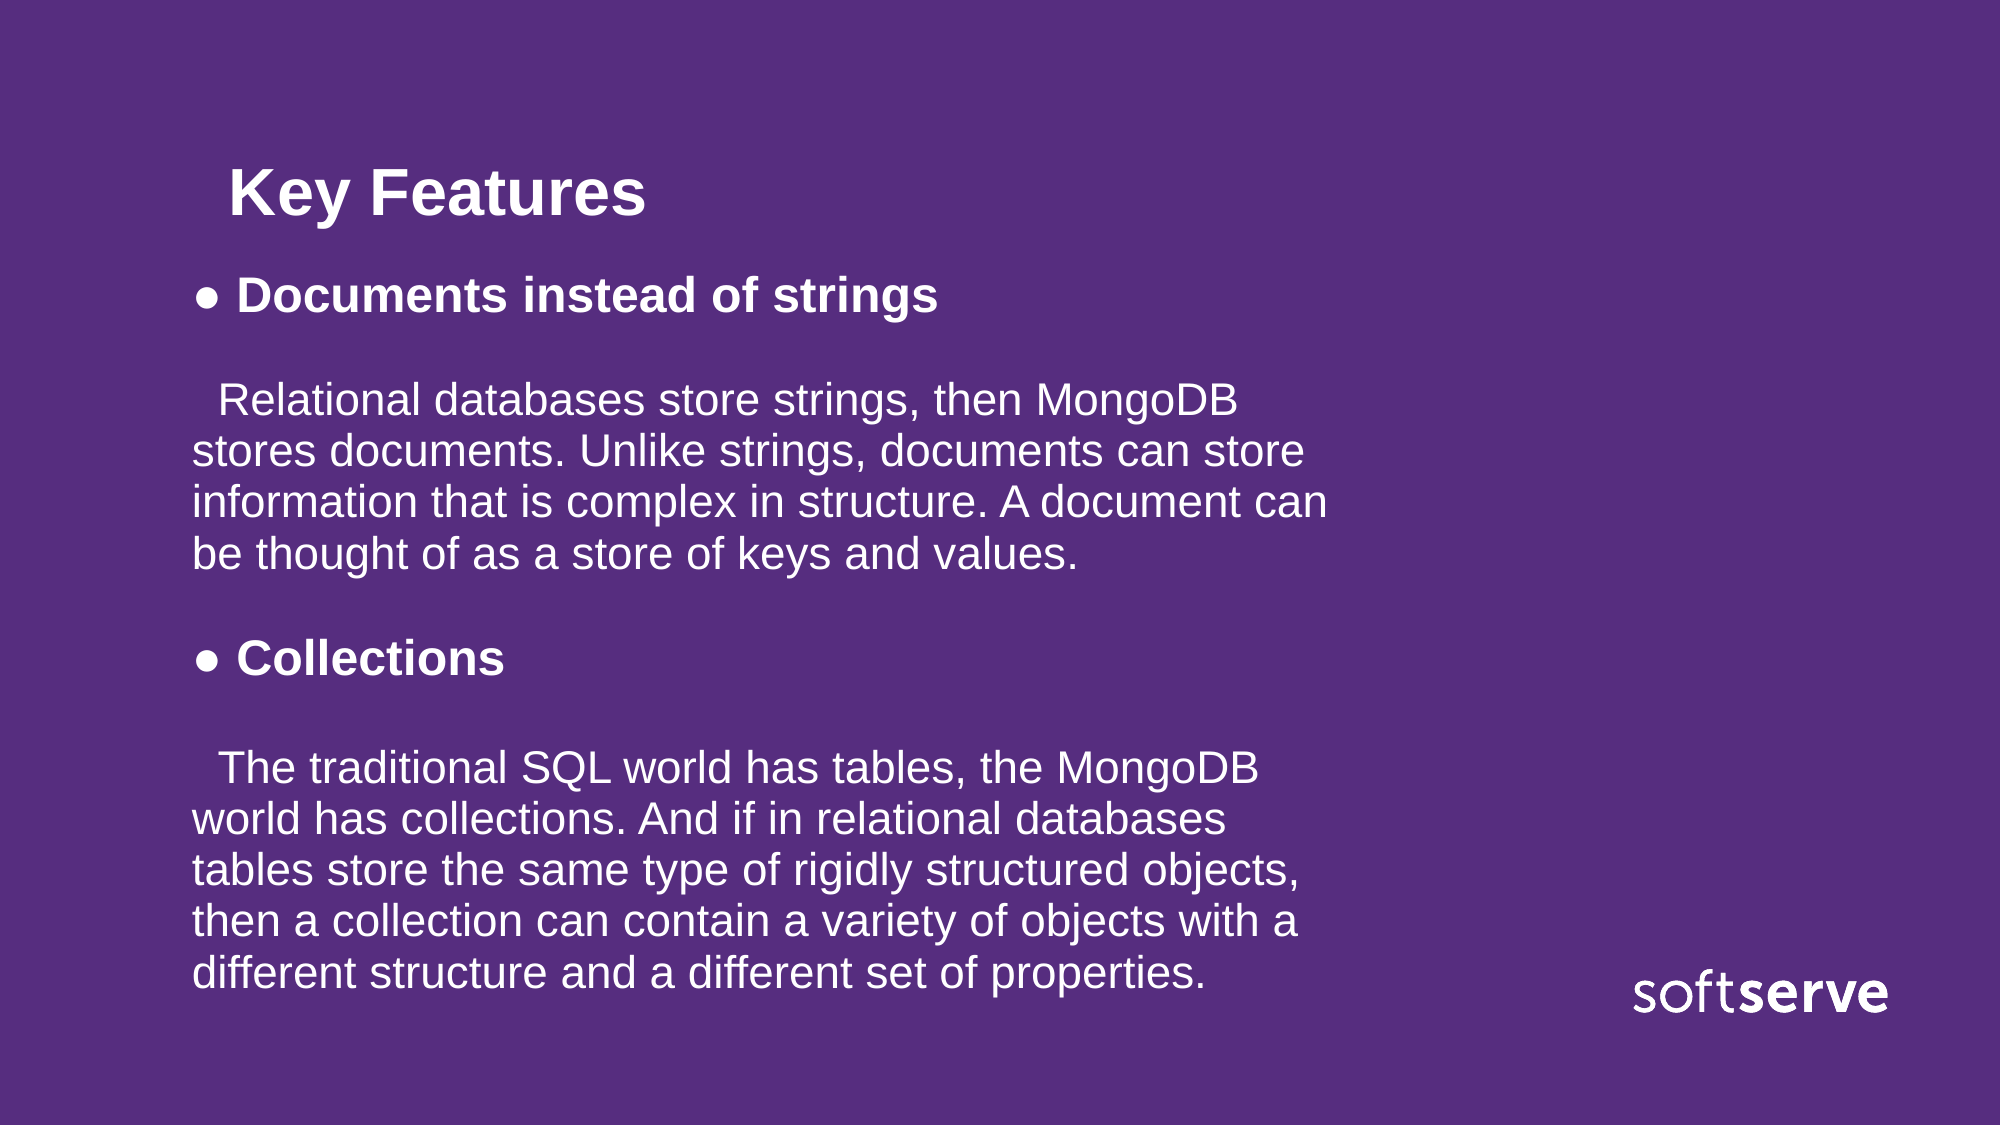

Key Features
● Documents instead of strings
 Relational databases store strings, then MongoDB stores documents. Unlike strings, documents can store information that is complex in structure. A document can be thought of as a store of keys and values.
● Collections
 The traditional SQL world has tables, the MongoDB world has collections. And if in relational databases tables store the same type of rigidly structured objects, then a collection can contain a variety of objects with a different structure and a different set of properties.